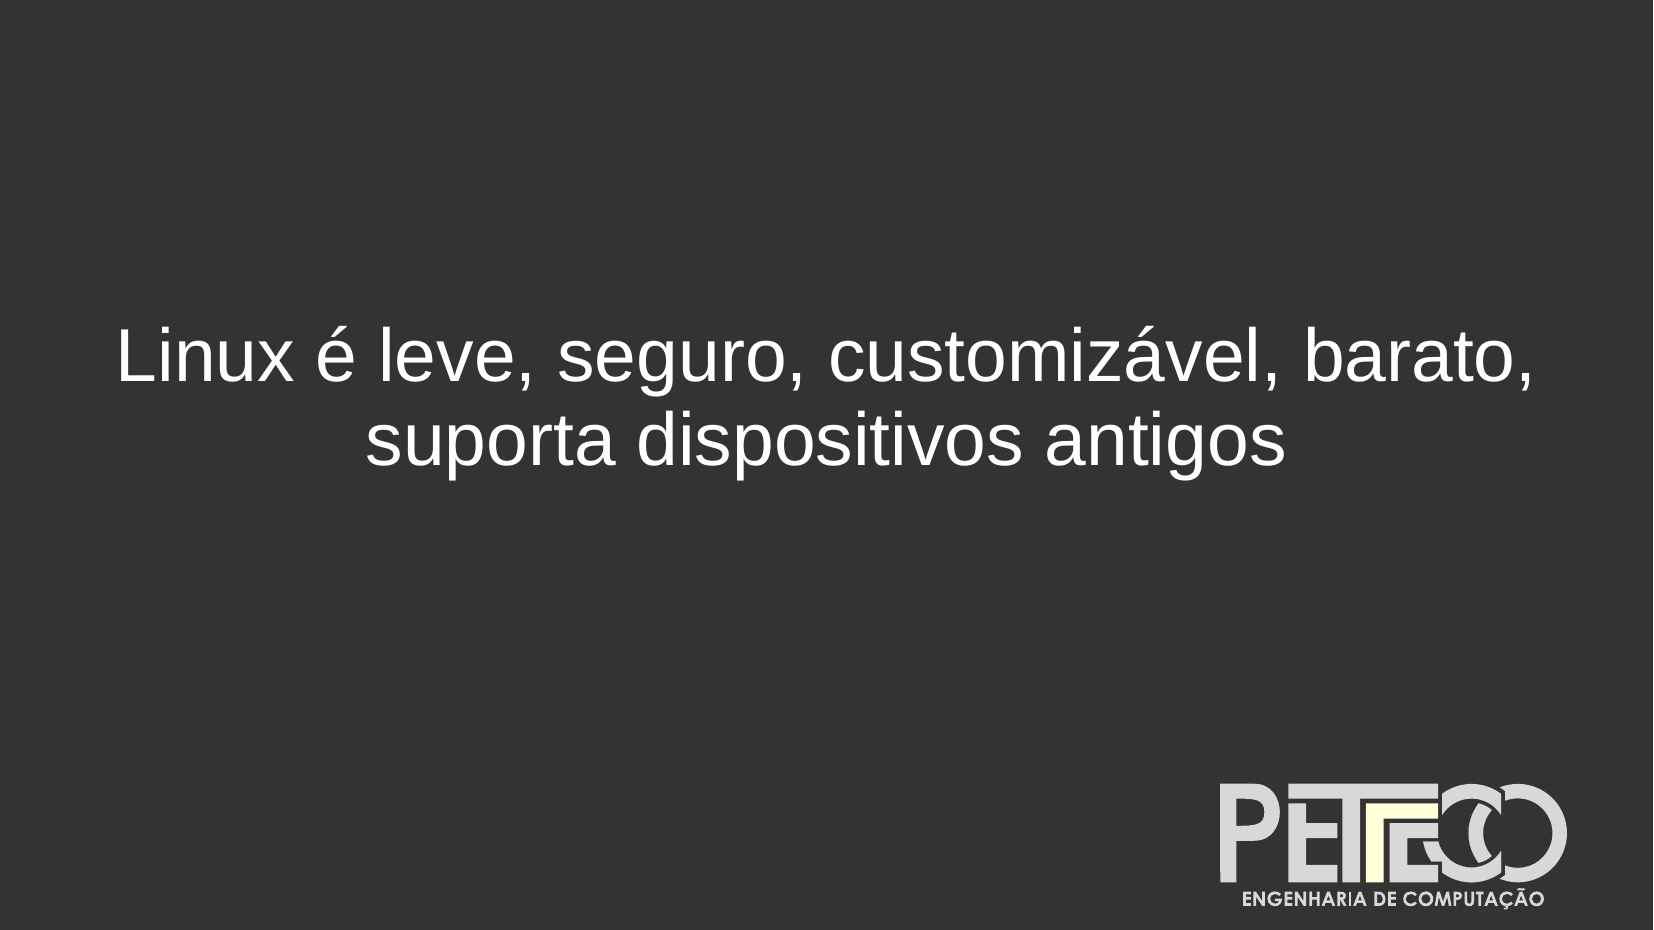

# Linux é leve, seguro, customizável, barato, suporta dispositivos antigos